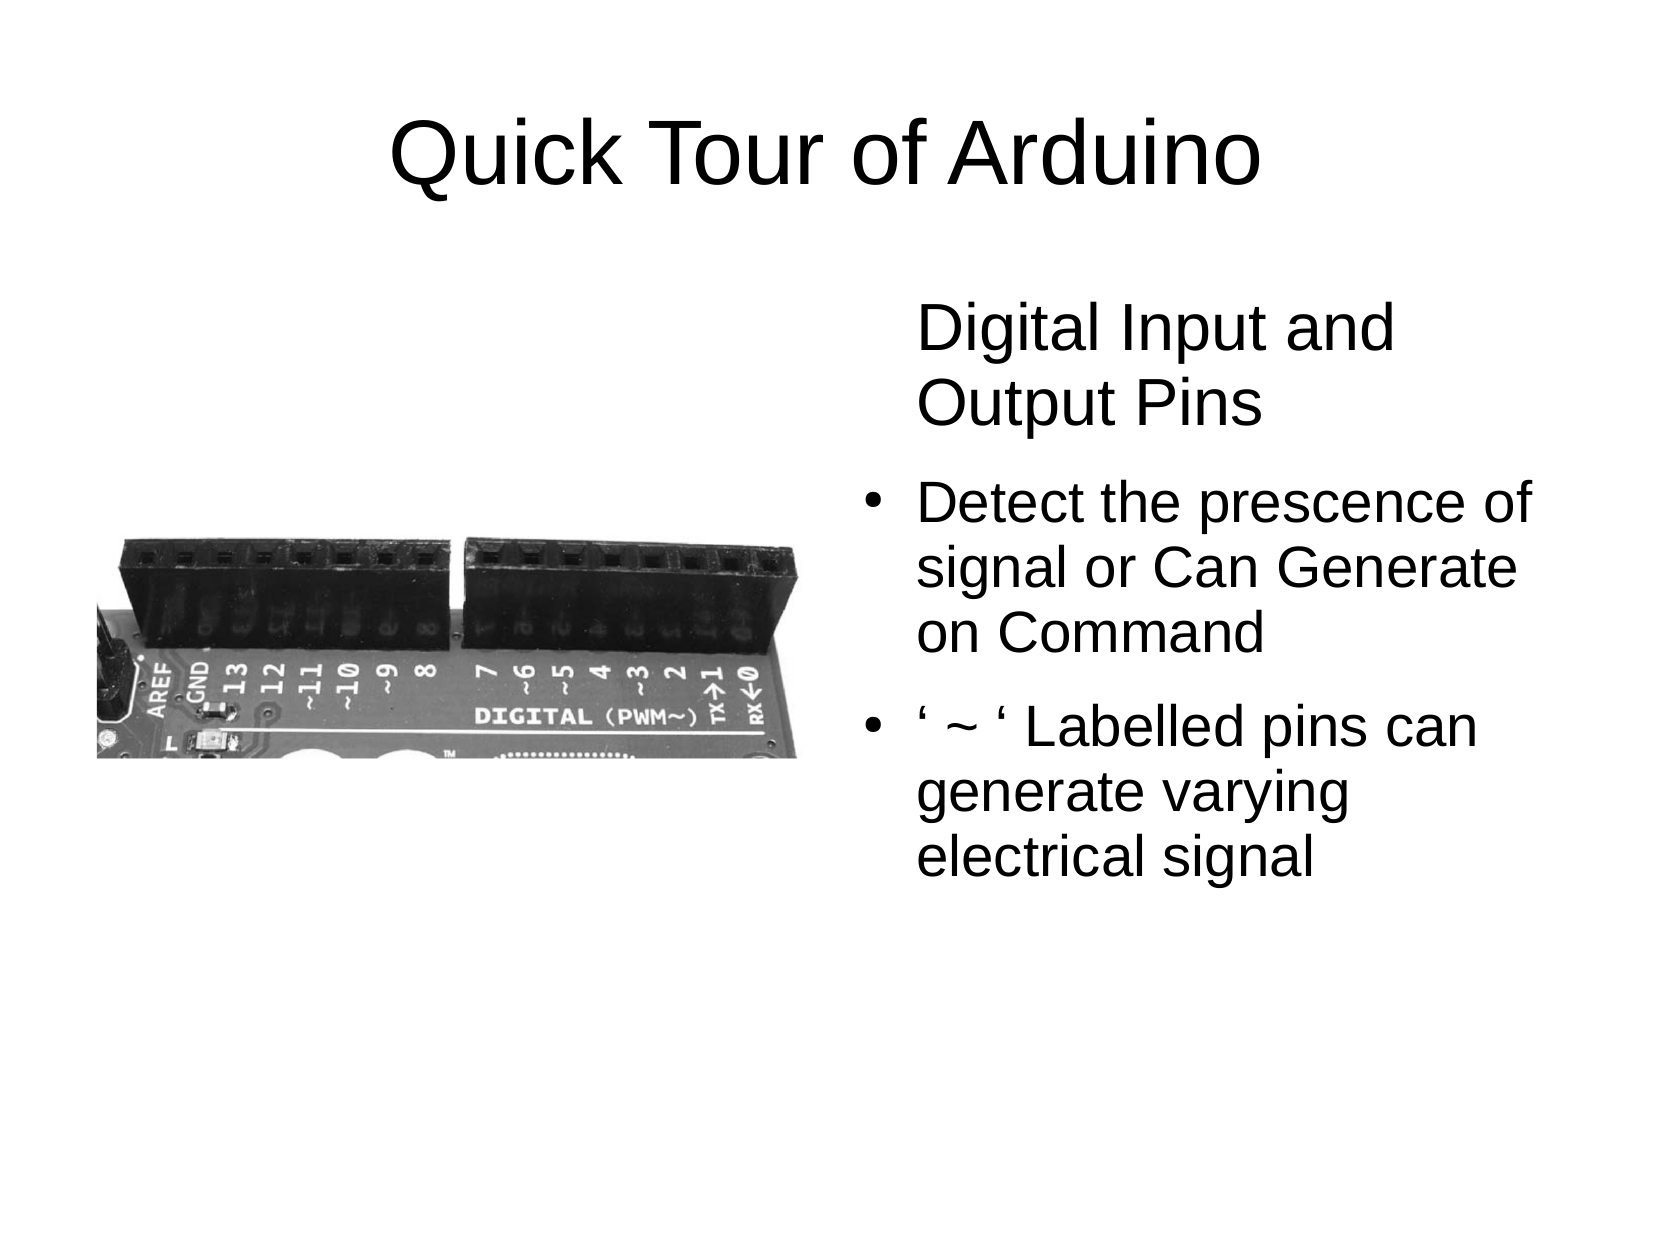

# Quick Tour of Arduino
Digital Input and Output Pins
Detect the prescence of signal or Can Generate on Command
‘ ~ ‘ Labelled pins can generate varying electrical signal